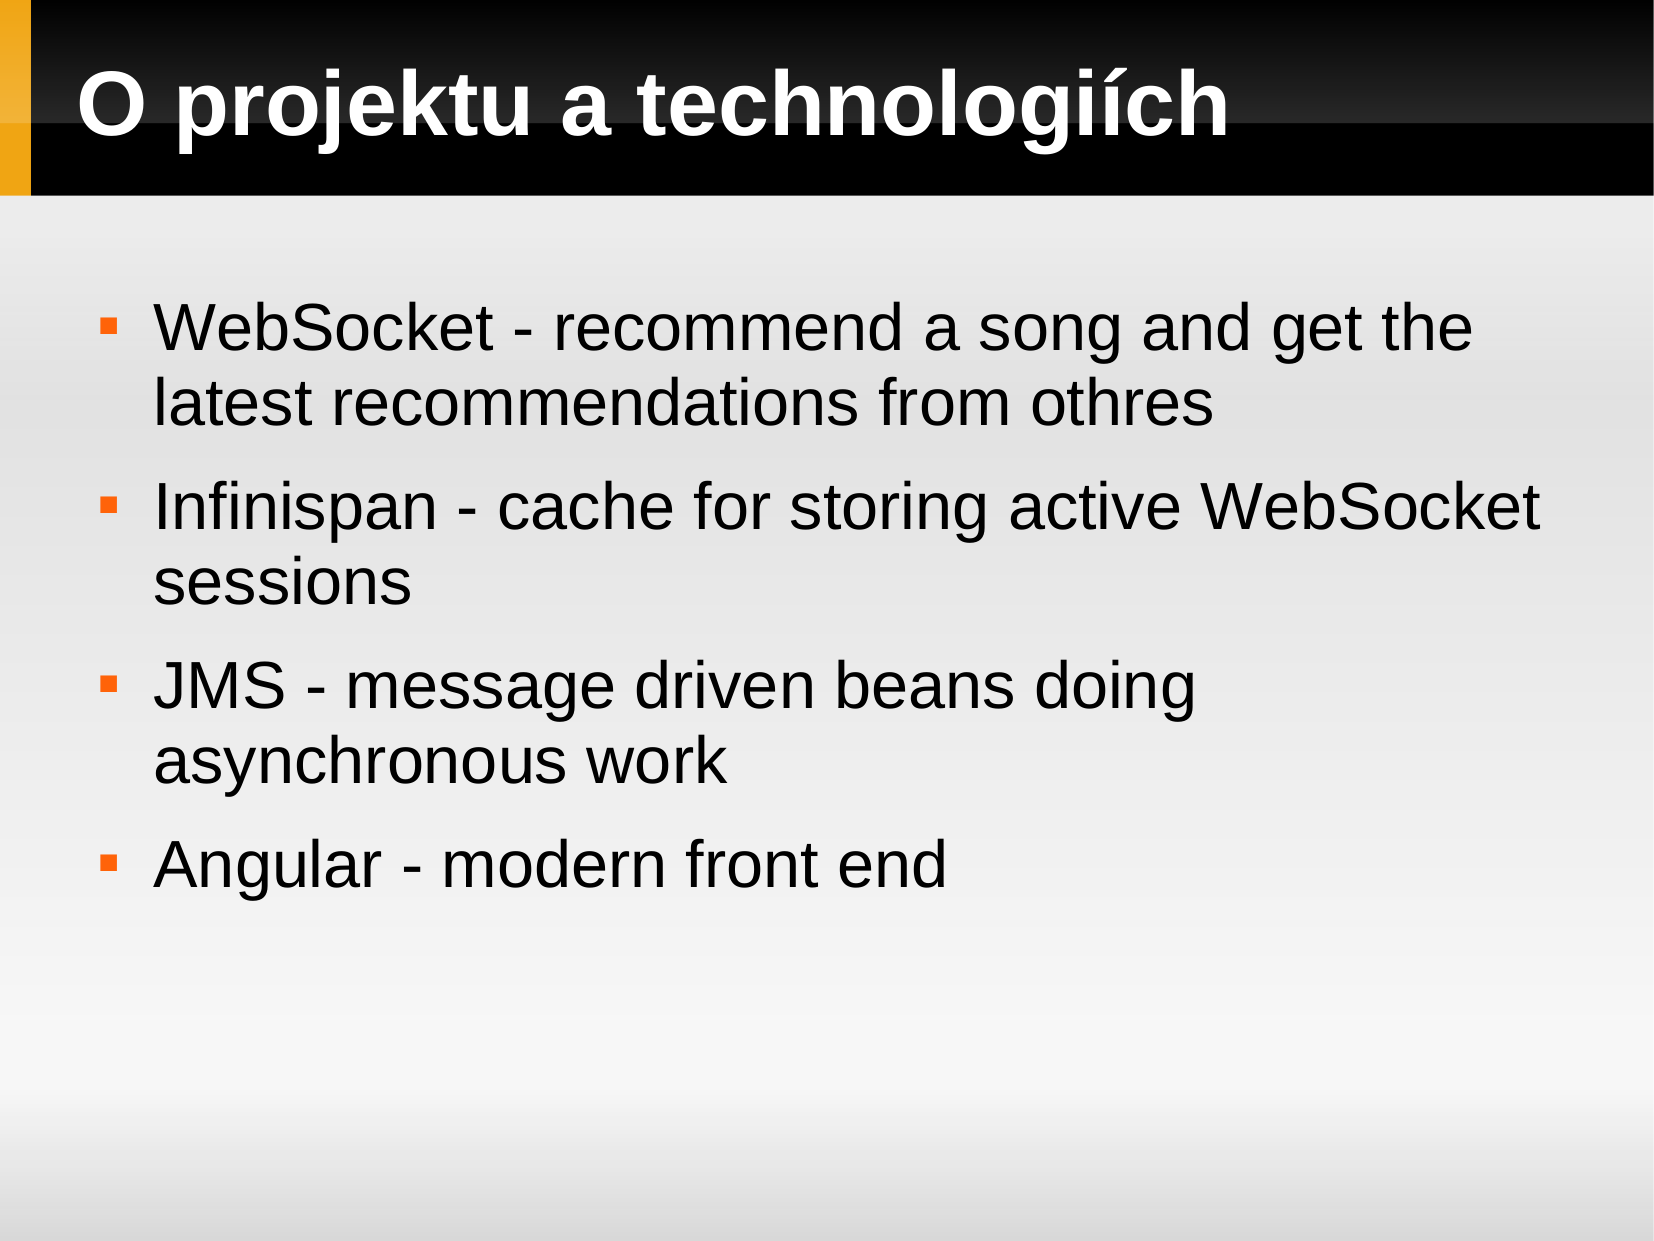

# O projektu a technologiích
WebSocket - recommend a song and get the latest recommendations from othres
Infinispan - cache for storing active WebSocket sessions
JMS - message driven beans doing asynchronous work
Angular - modern front end